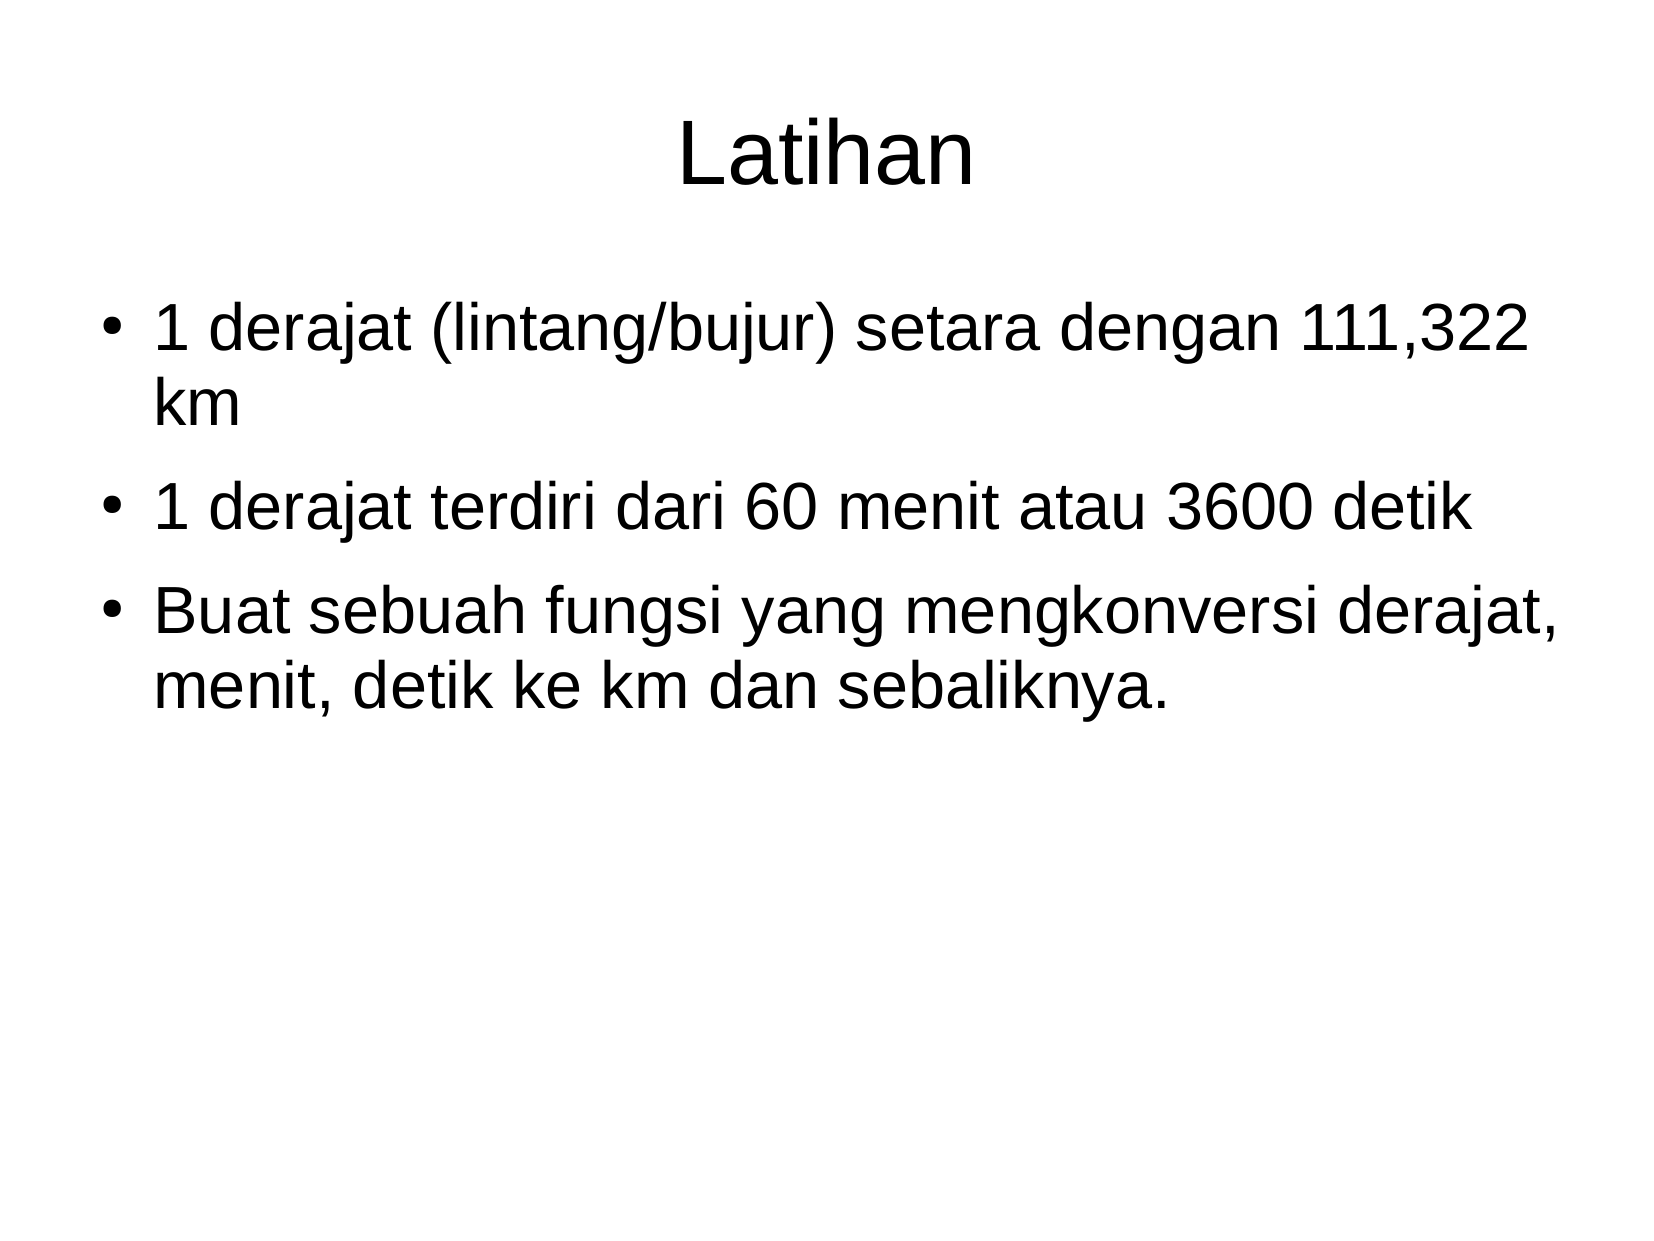

# Latihan
1 derajat (lintang/bujur) setara dengan 111,322 km
1 derajat terdiri dari 60 menit atau 3600 detik
Buat sebuah fungsi yang mengkonversi derajat, menit, detik ke km dan sebaliknya.